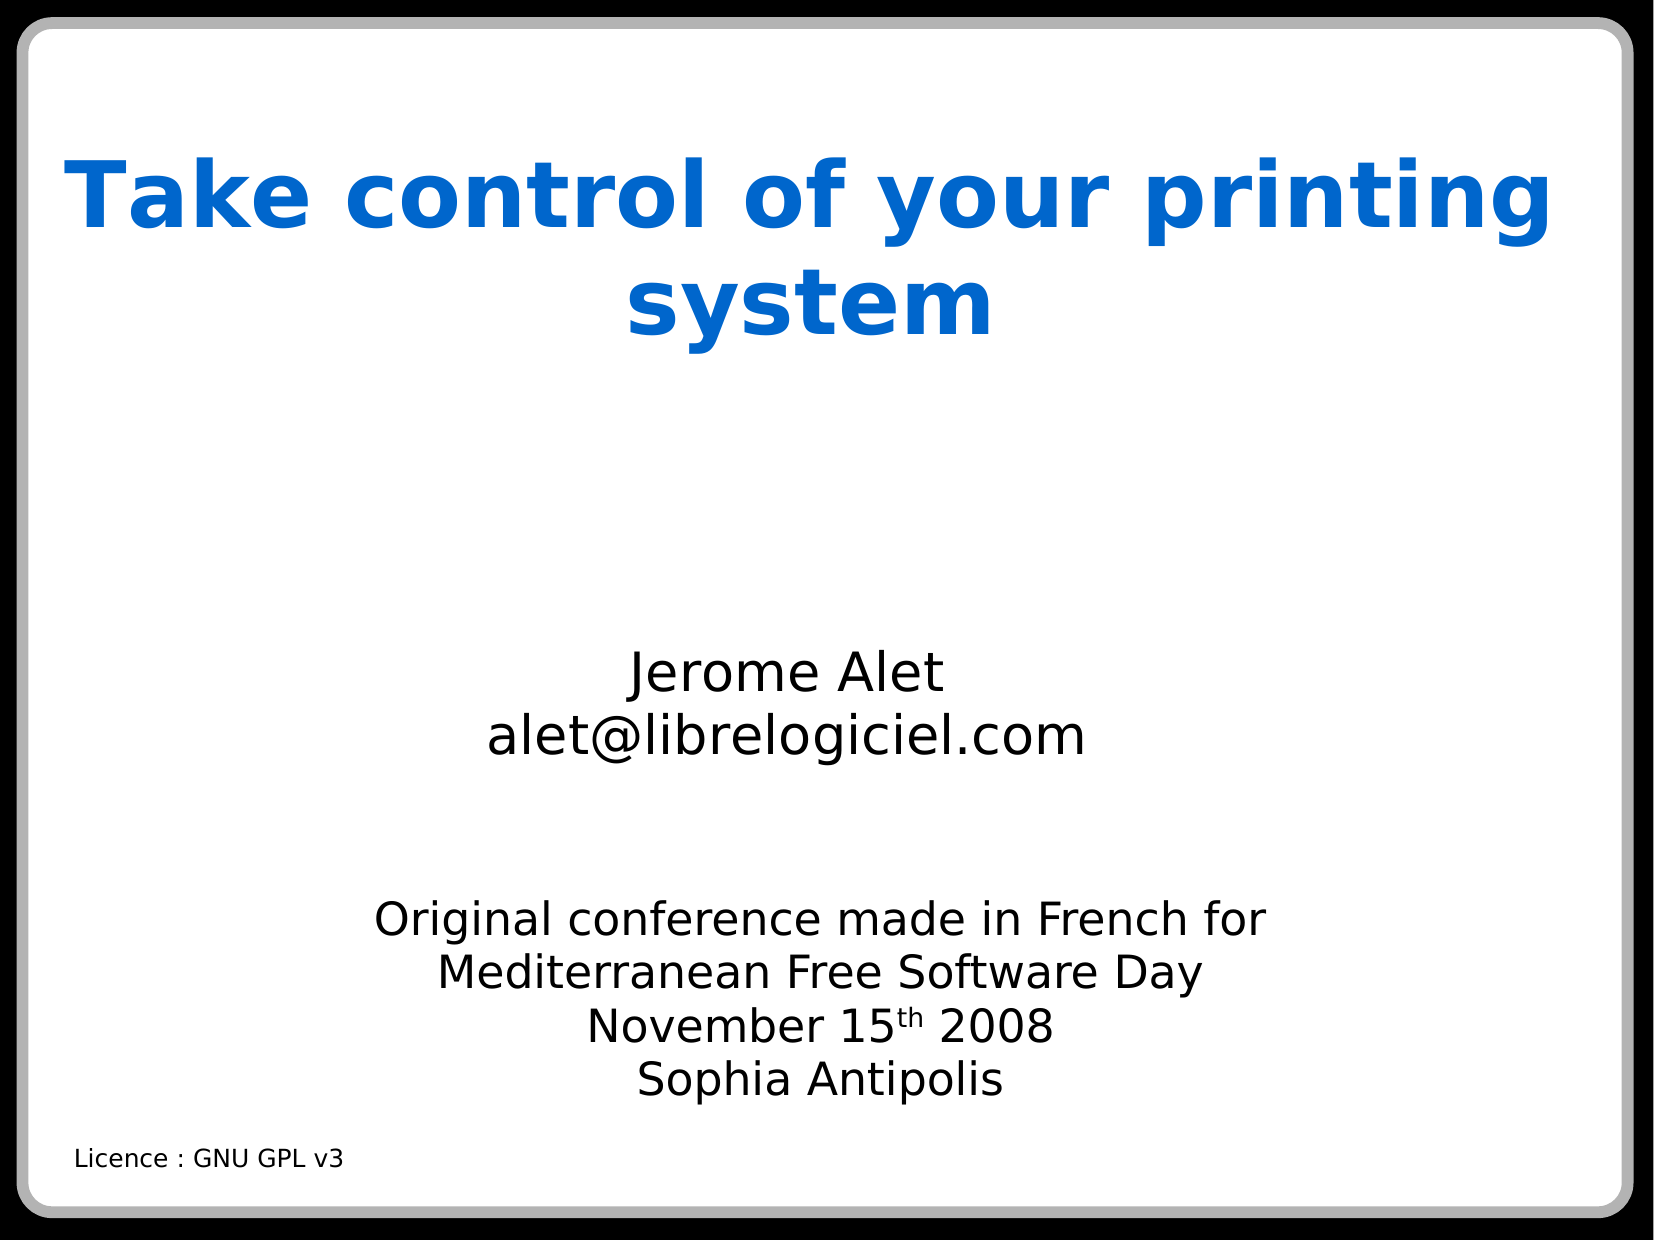

# Take control of your printing system
Jerome Alet
alet@librelogiciel.com
Original conference made in French for
Mediterranean Free Software Day
November 15th 2008
Sophia Antipolis
Licence : GNU GPL v3